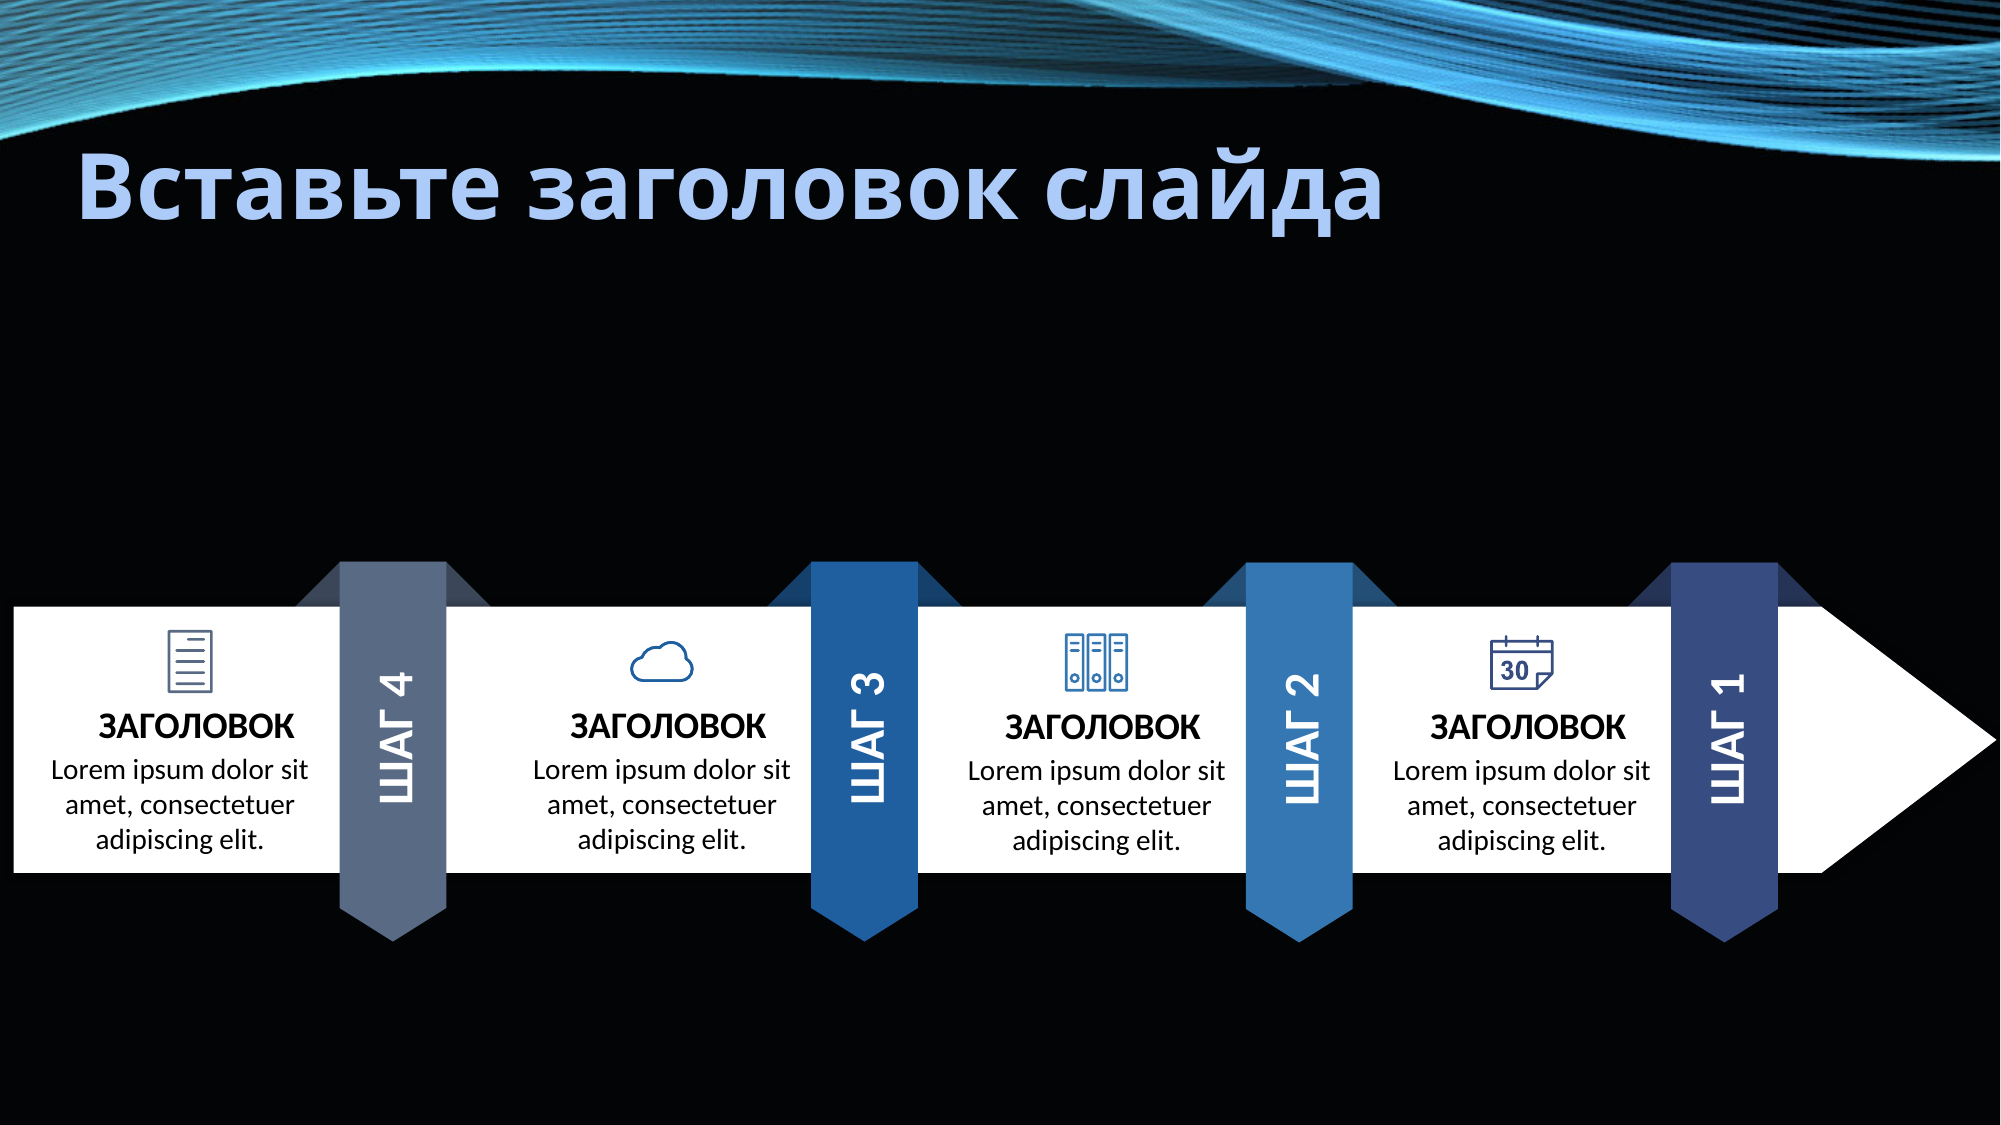

# Вставьте заголовок слайда
ЗАГОЛОВОК
ЗАГОЛОВОК
ЗАГОЛОВОК
ЗАГОЛОВОК
ШАГ 4
ШАГ 3
ШАГ 2
ШАГ 1
Lorem ipsum dolor sit amet, consectetuer adipiscing elit.
Lorem ipsum dolor sit amet, consectetuer adipiscing elit.
Lorem ipsum dolor sit amet, consectetuer adipiscing elit.
Lorem ipsum dolor sit amet, consectetuer adipiscing elit.